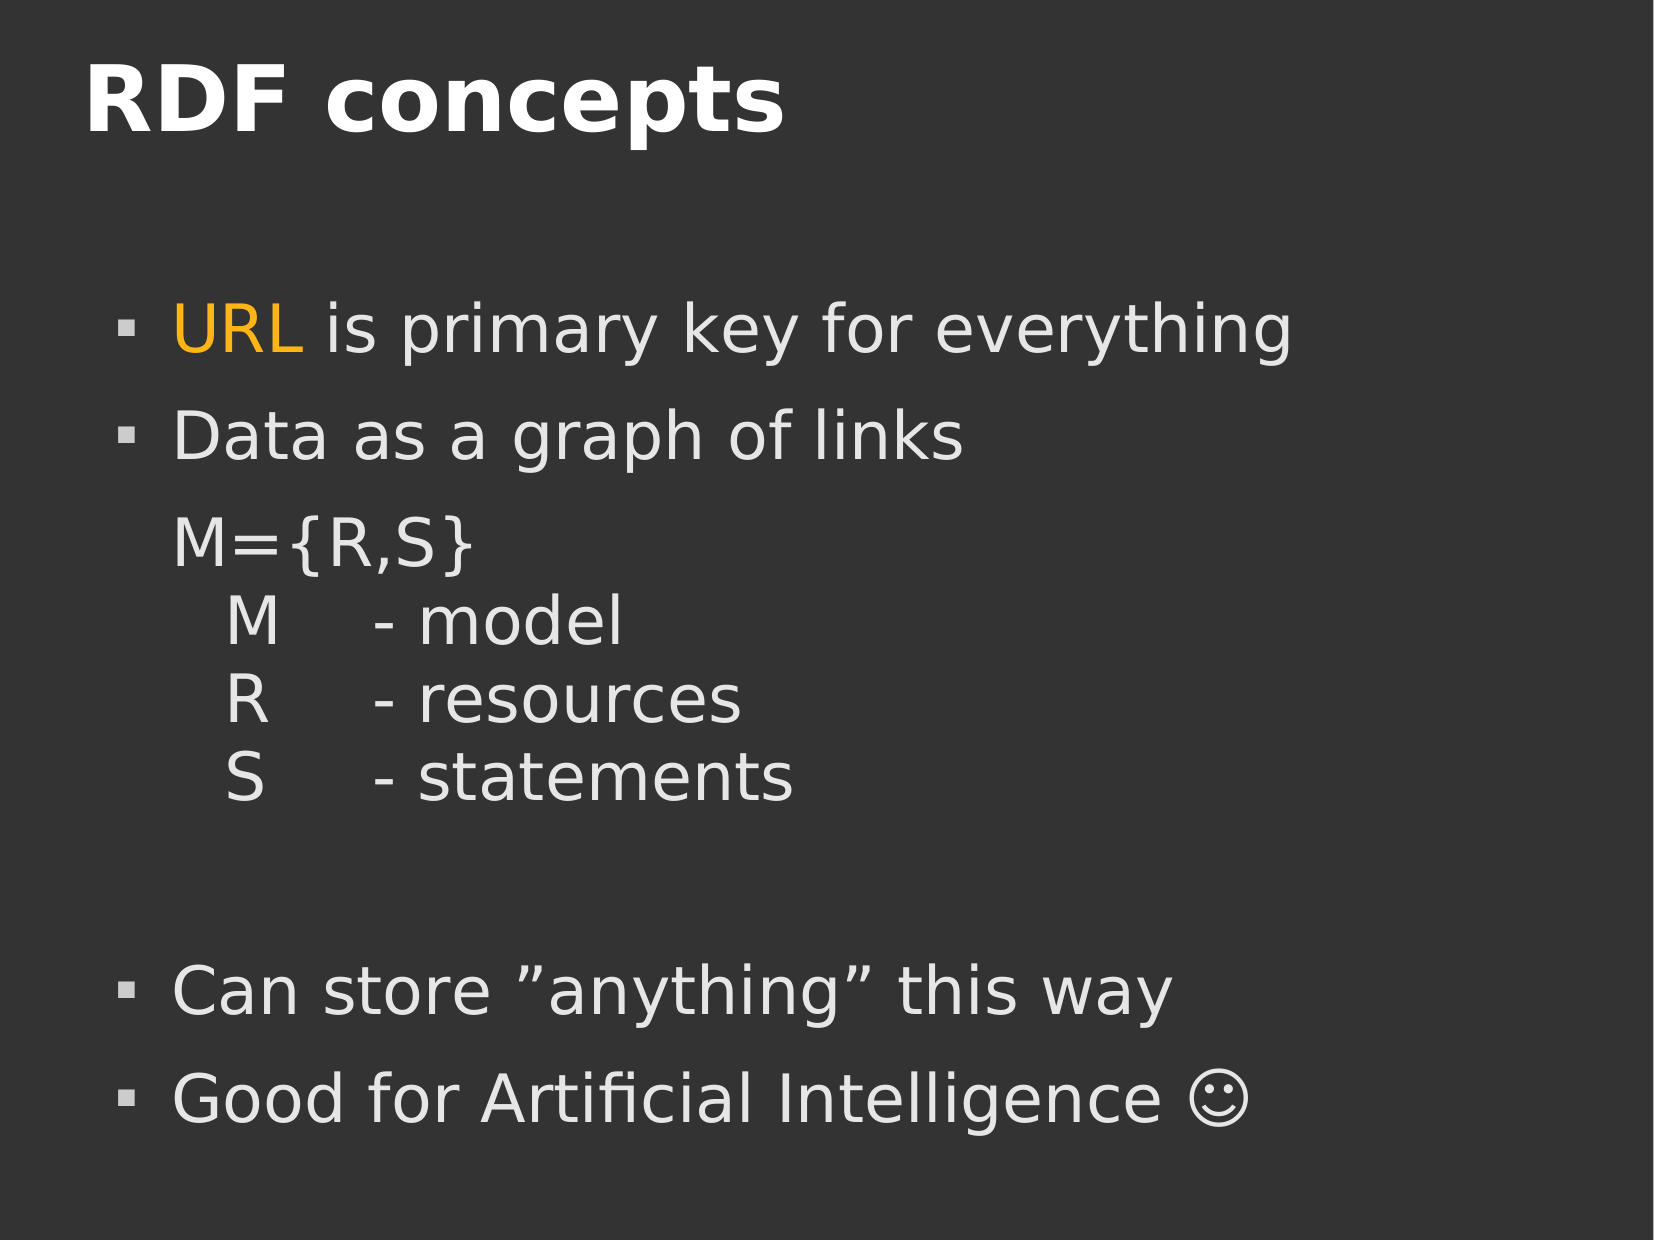

# RDF concepts
URL is primary key for everything
Data as a graph of links
M={R,S}
M 	- model
R		- resources
S 		- statements
Can store ”anything” this way
Good for Artificial Intelligence ☺